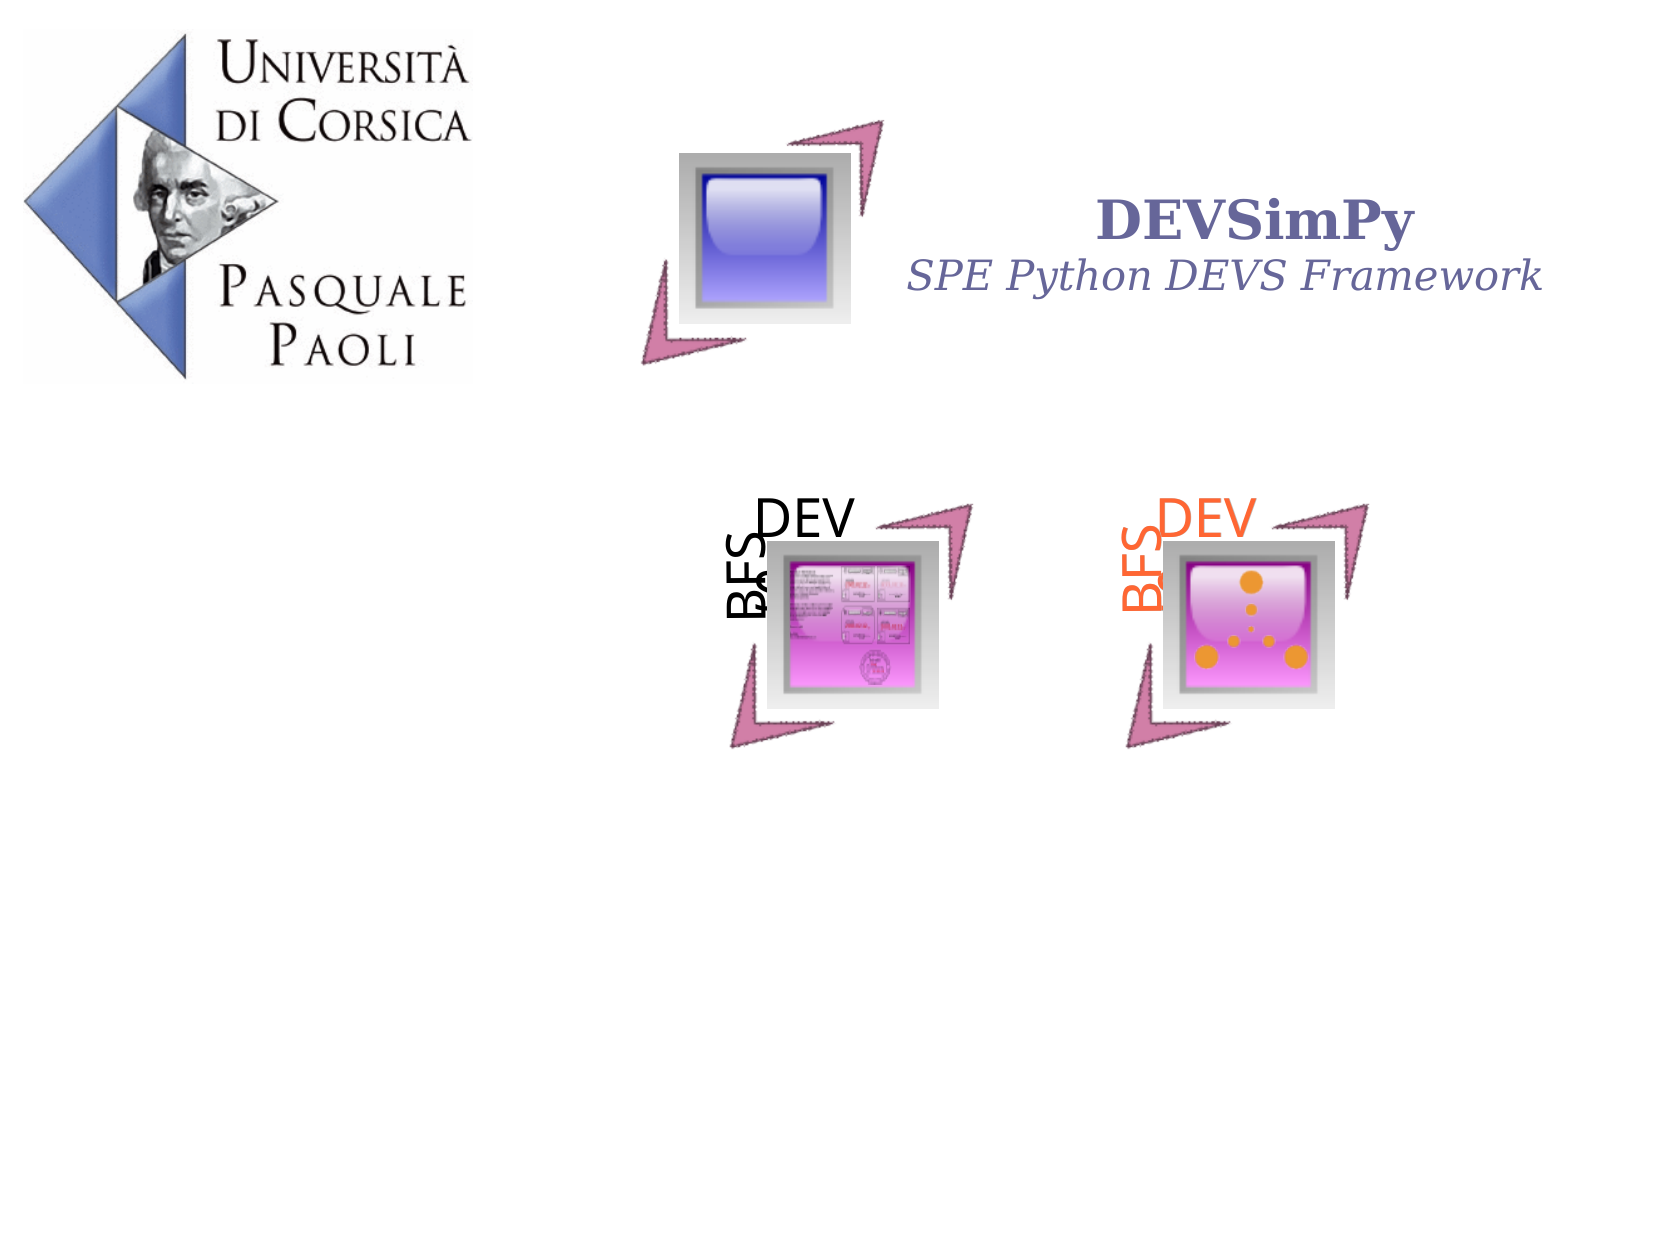

DEVSimPy
SPE Python DEVS Framework
DEVS
DEVS
BFS
BFS